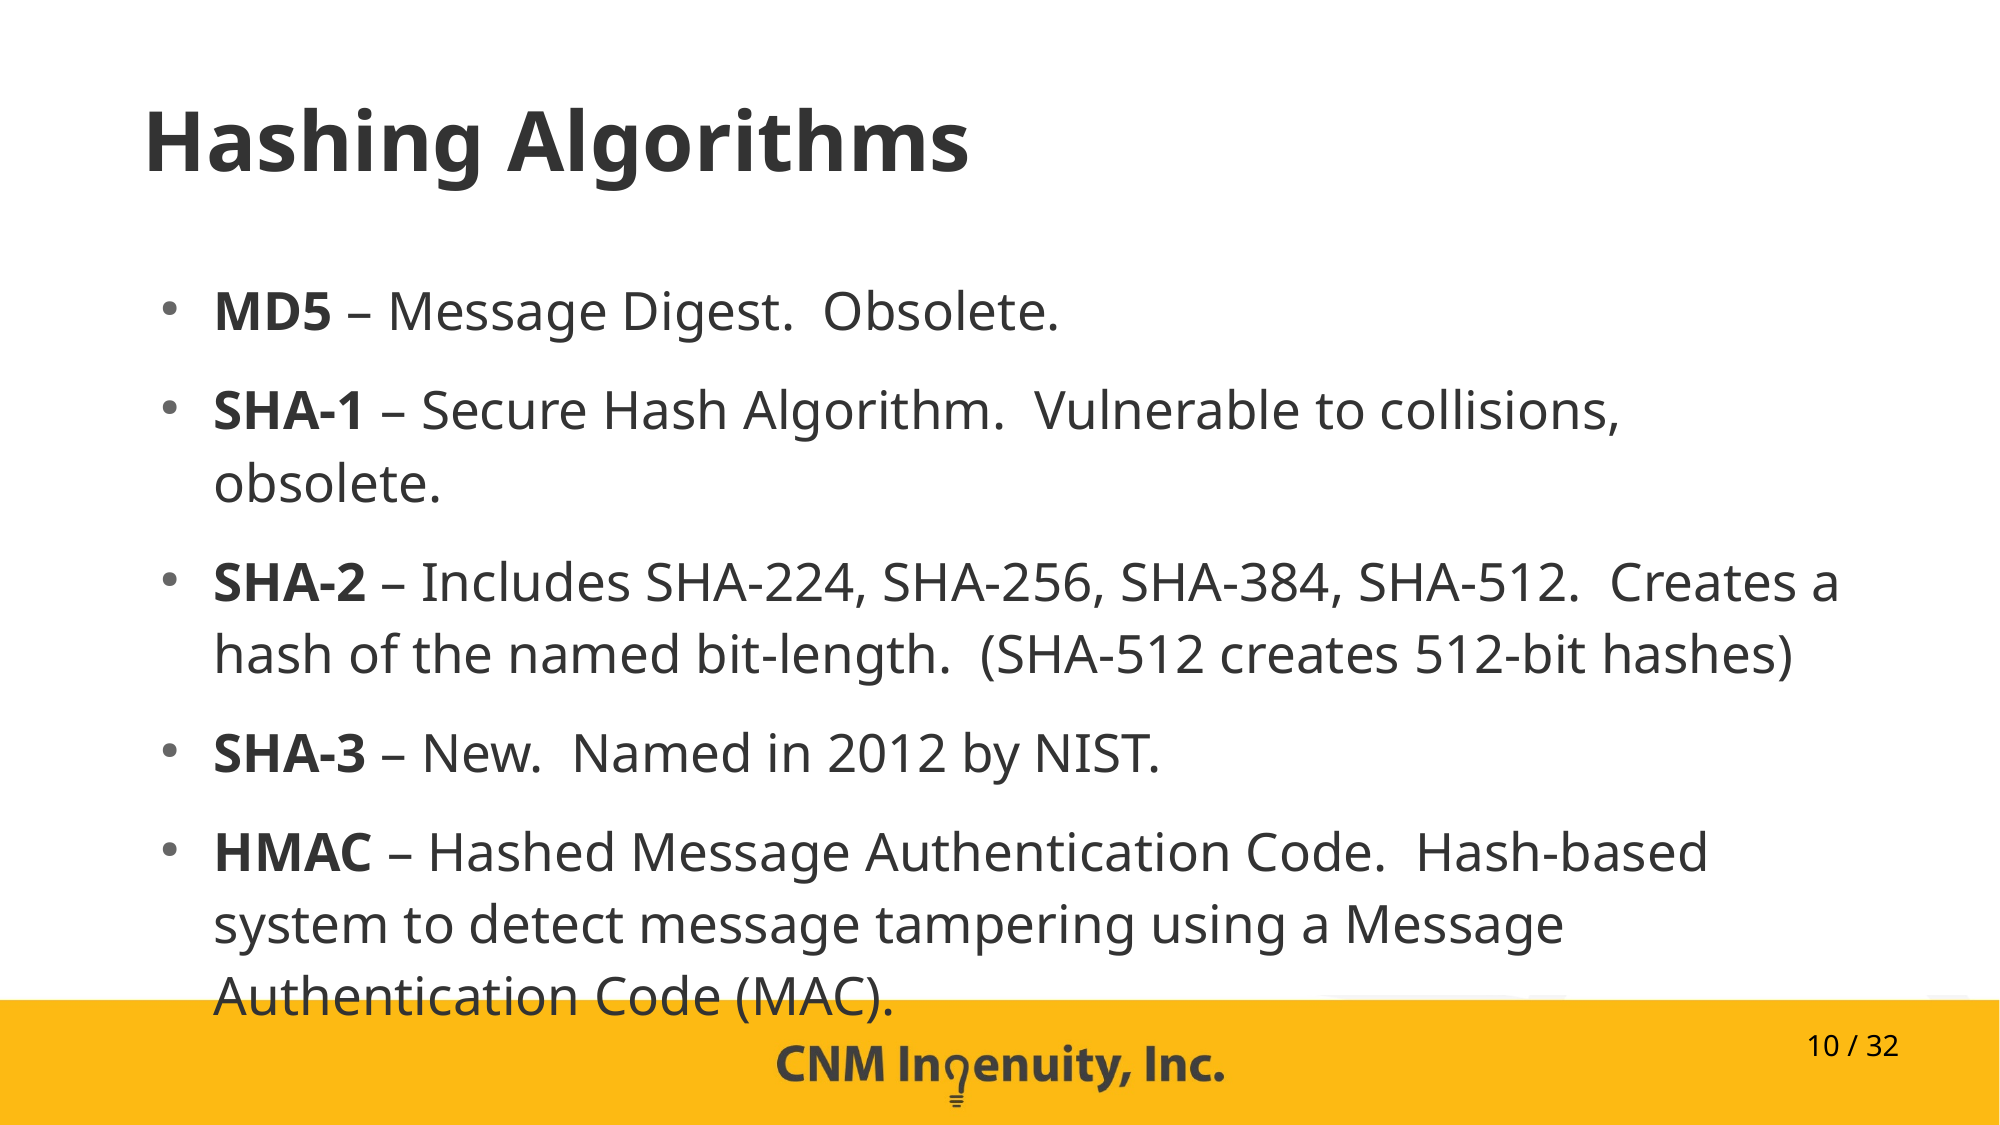

# Hashing Algorithms
MD5 – Message Digest. Obsolete.
SHA-1 – Secure Hash Algorithm. Vulnerable to collisions, obsolete.
SHA-2 – Includes SHA-224, SHA-256, SHA-384, SHA-512. Creates a hash of the named bit-length. (SHA-512 creates 512-bit hashes)
SHA-3 – New. Named in 2012 by NIST.
HMAC – Hashed Message Authentication Code. Hash-based system to detect message tampering using a Message Authentication Code (MAC).
10